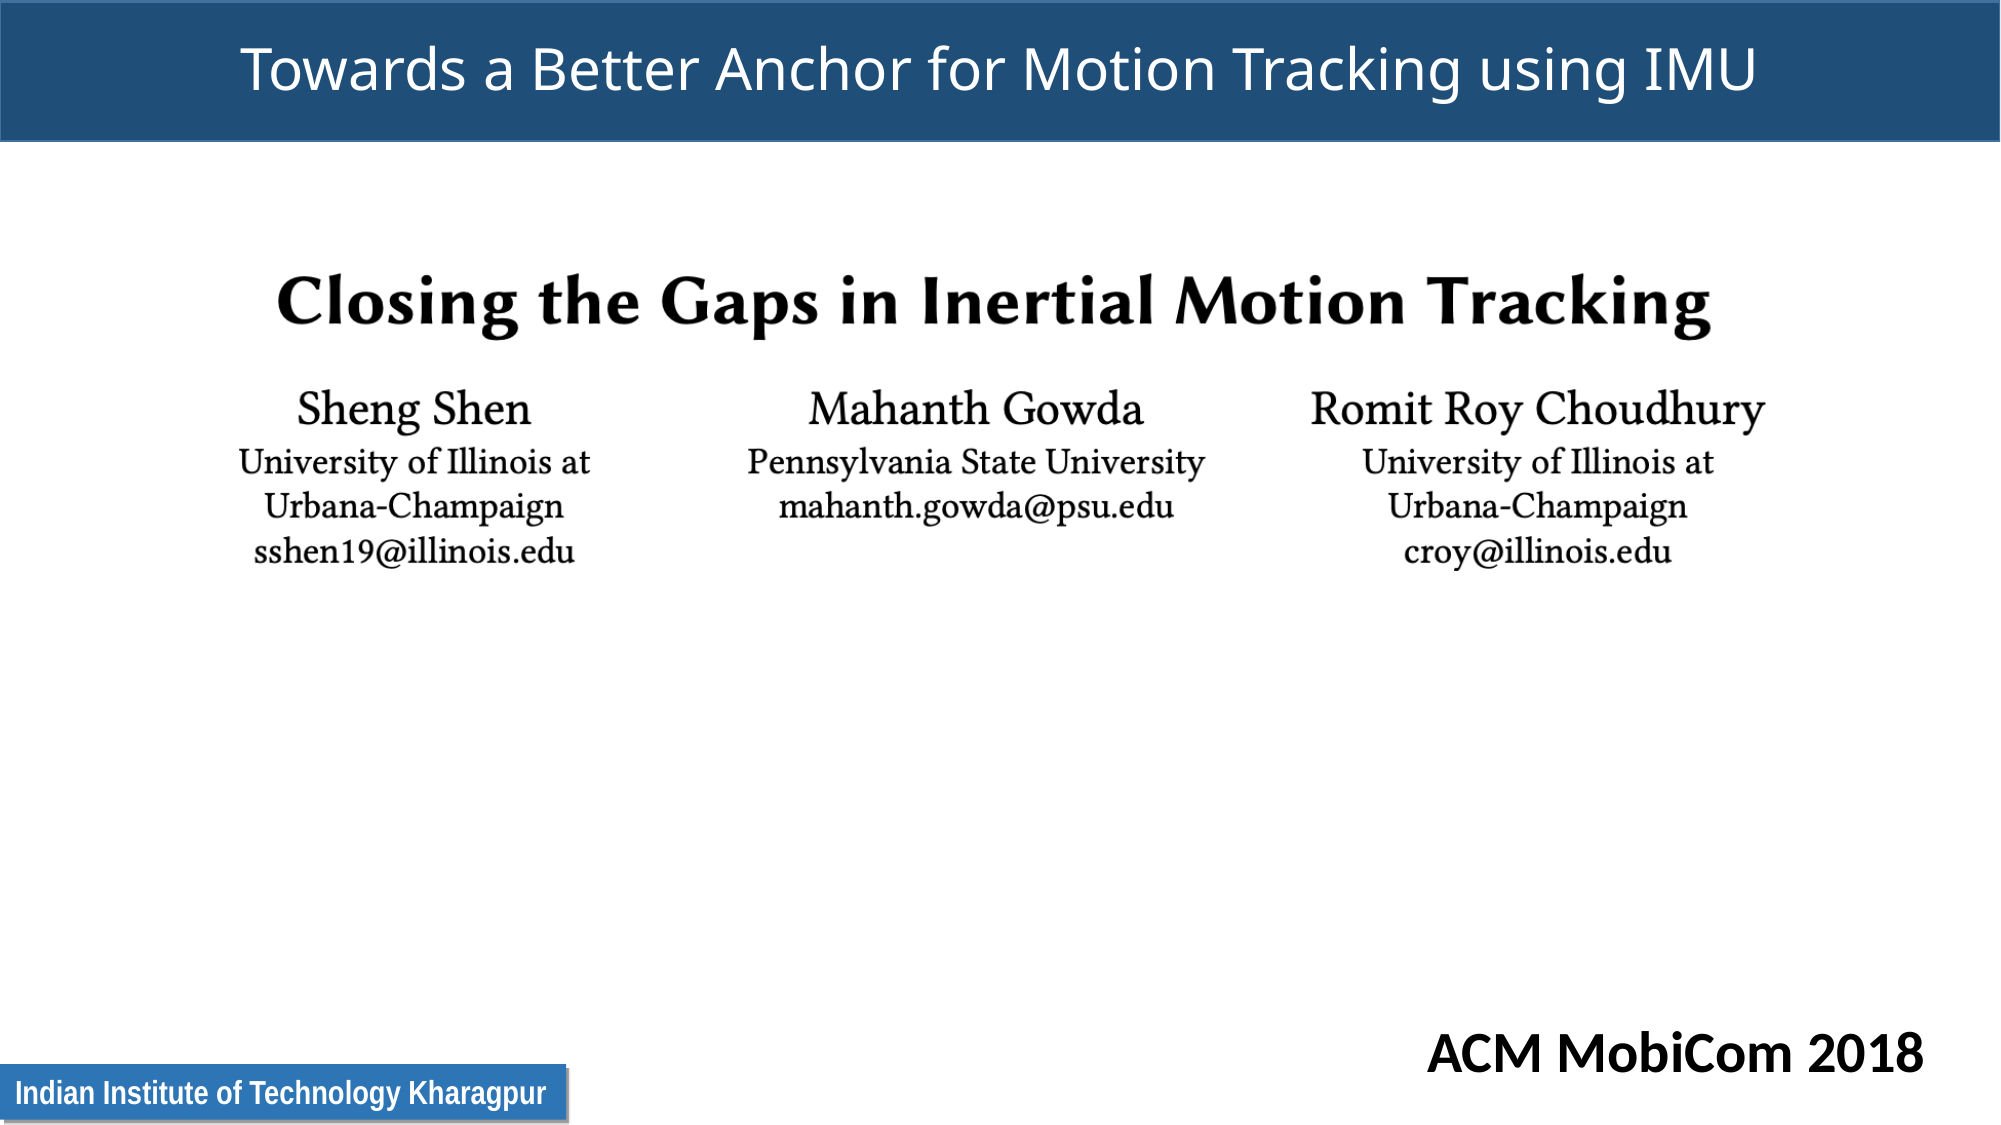

# Towards a Better Anchor for Motion Tracking using IMU
ACM MobiCom 2018